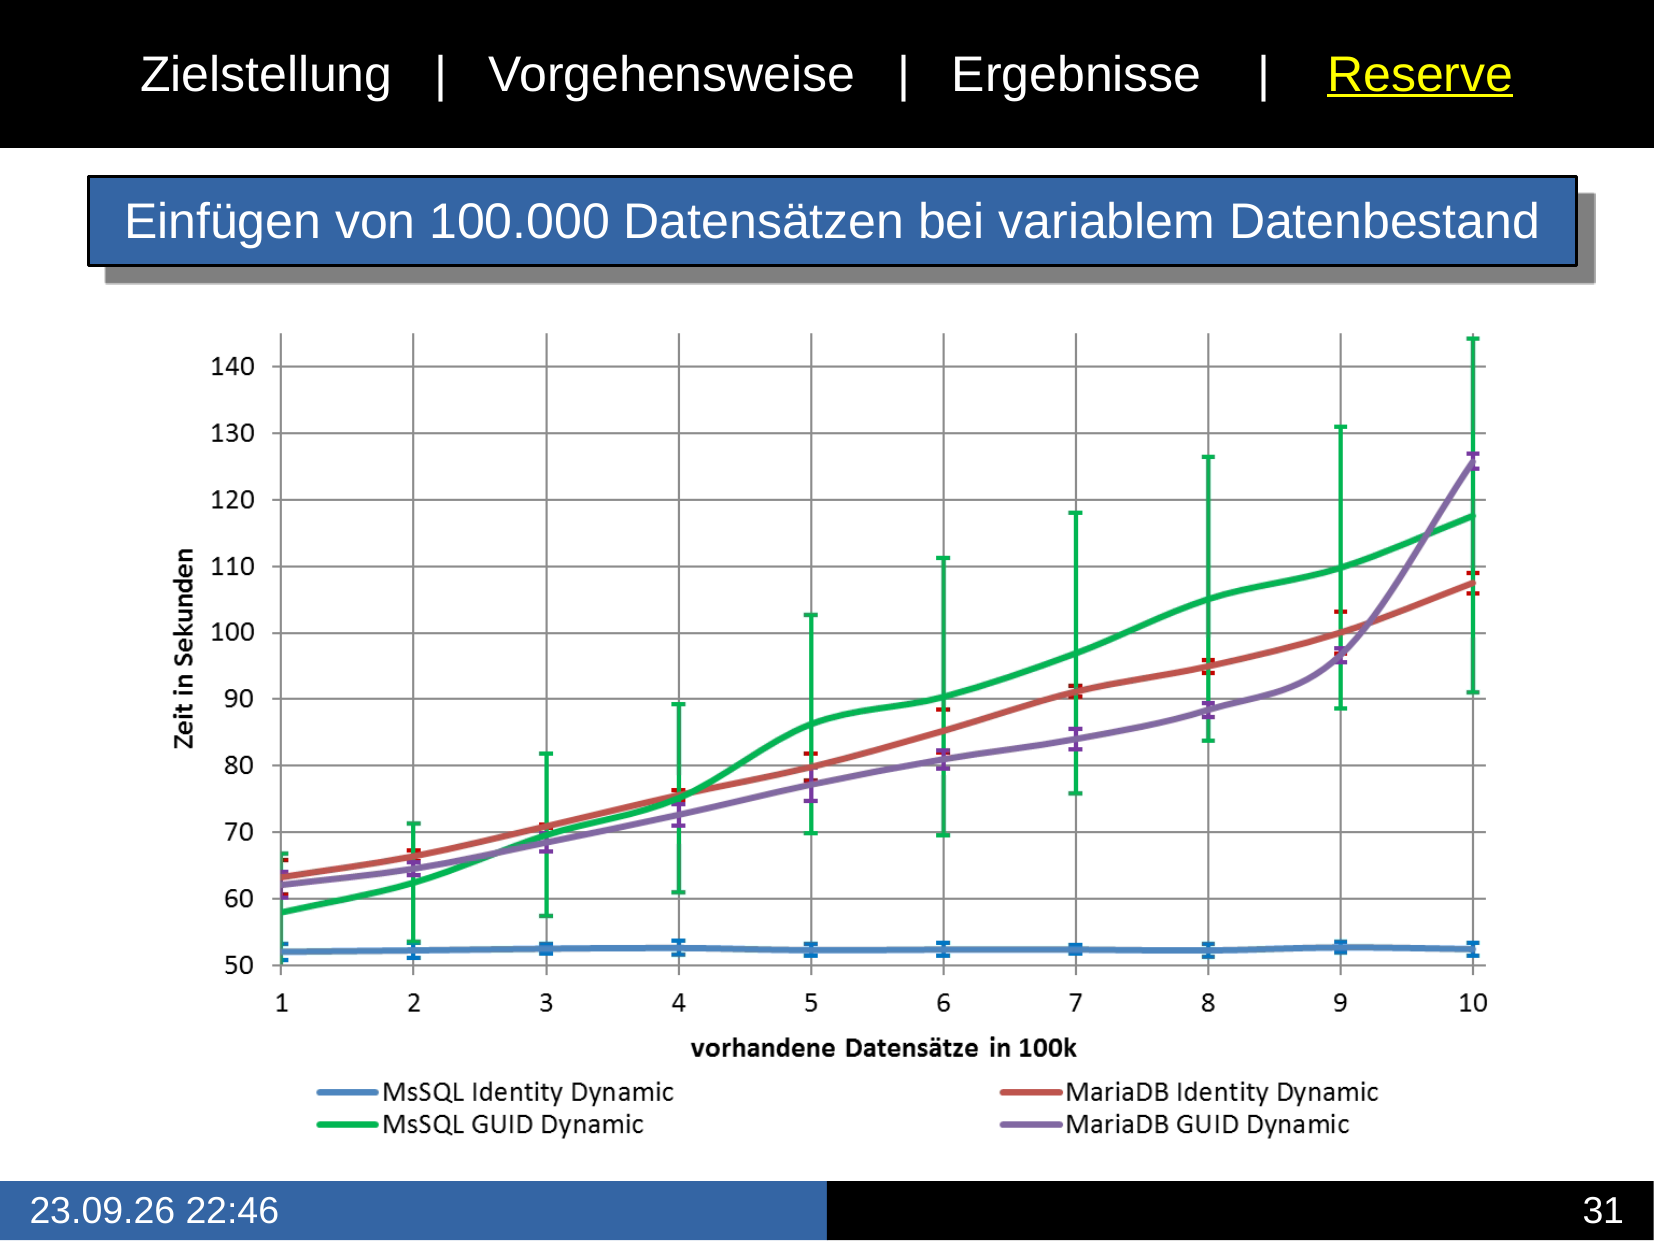

Zielstellung | Vorgehensweise | Ergebnisse | Reserve
# Einfügen von 100.000 Datensätzen bei variablem Datenbestand
31